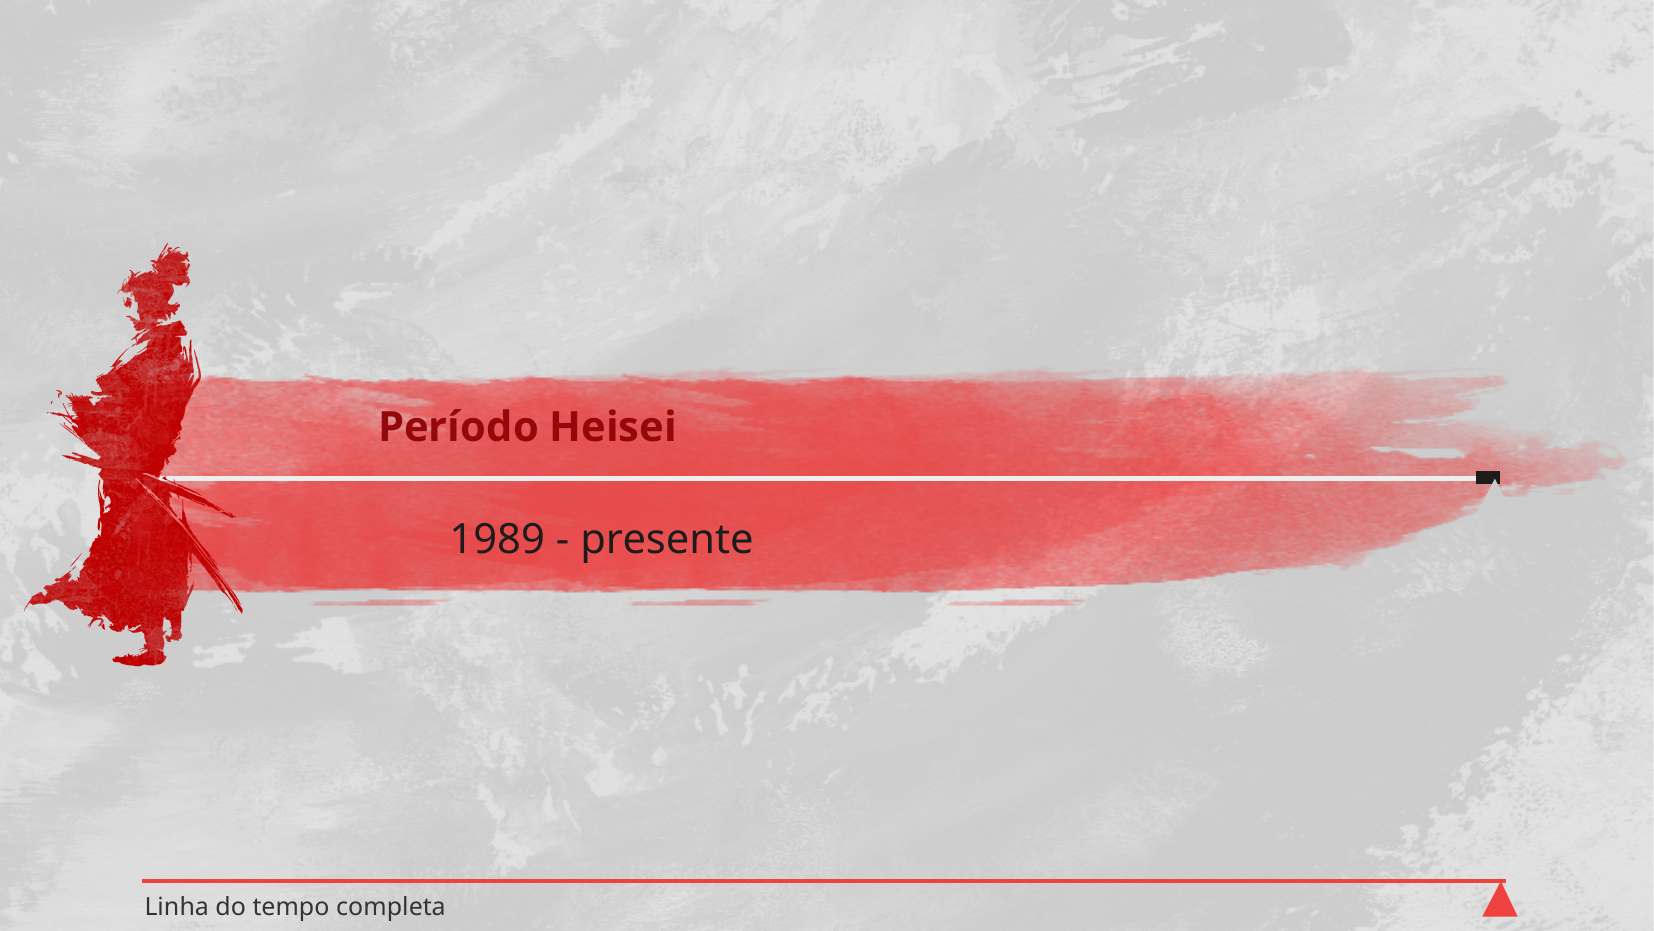

Período Heisei
1989 - presente
Linha do tempo completa